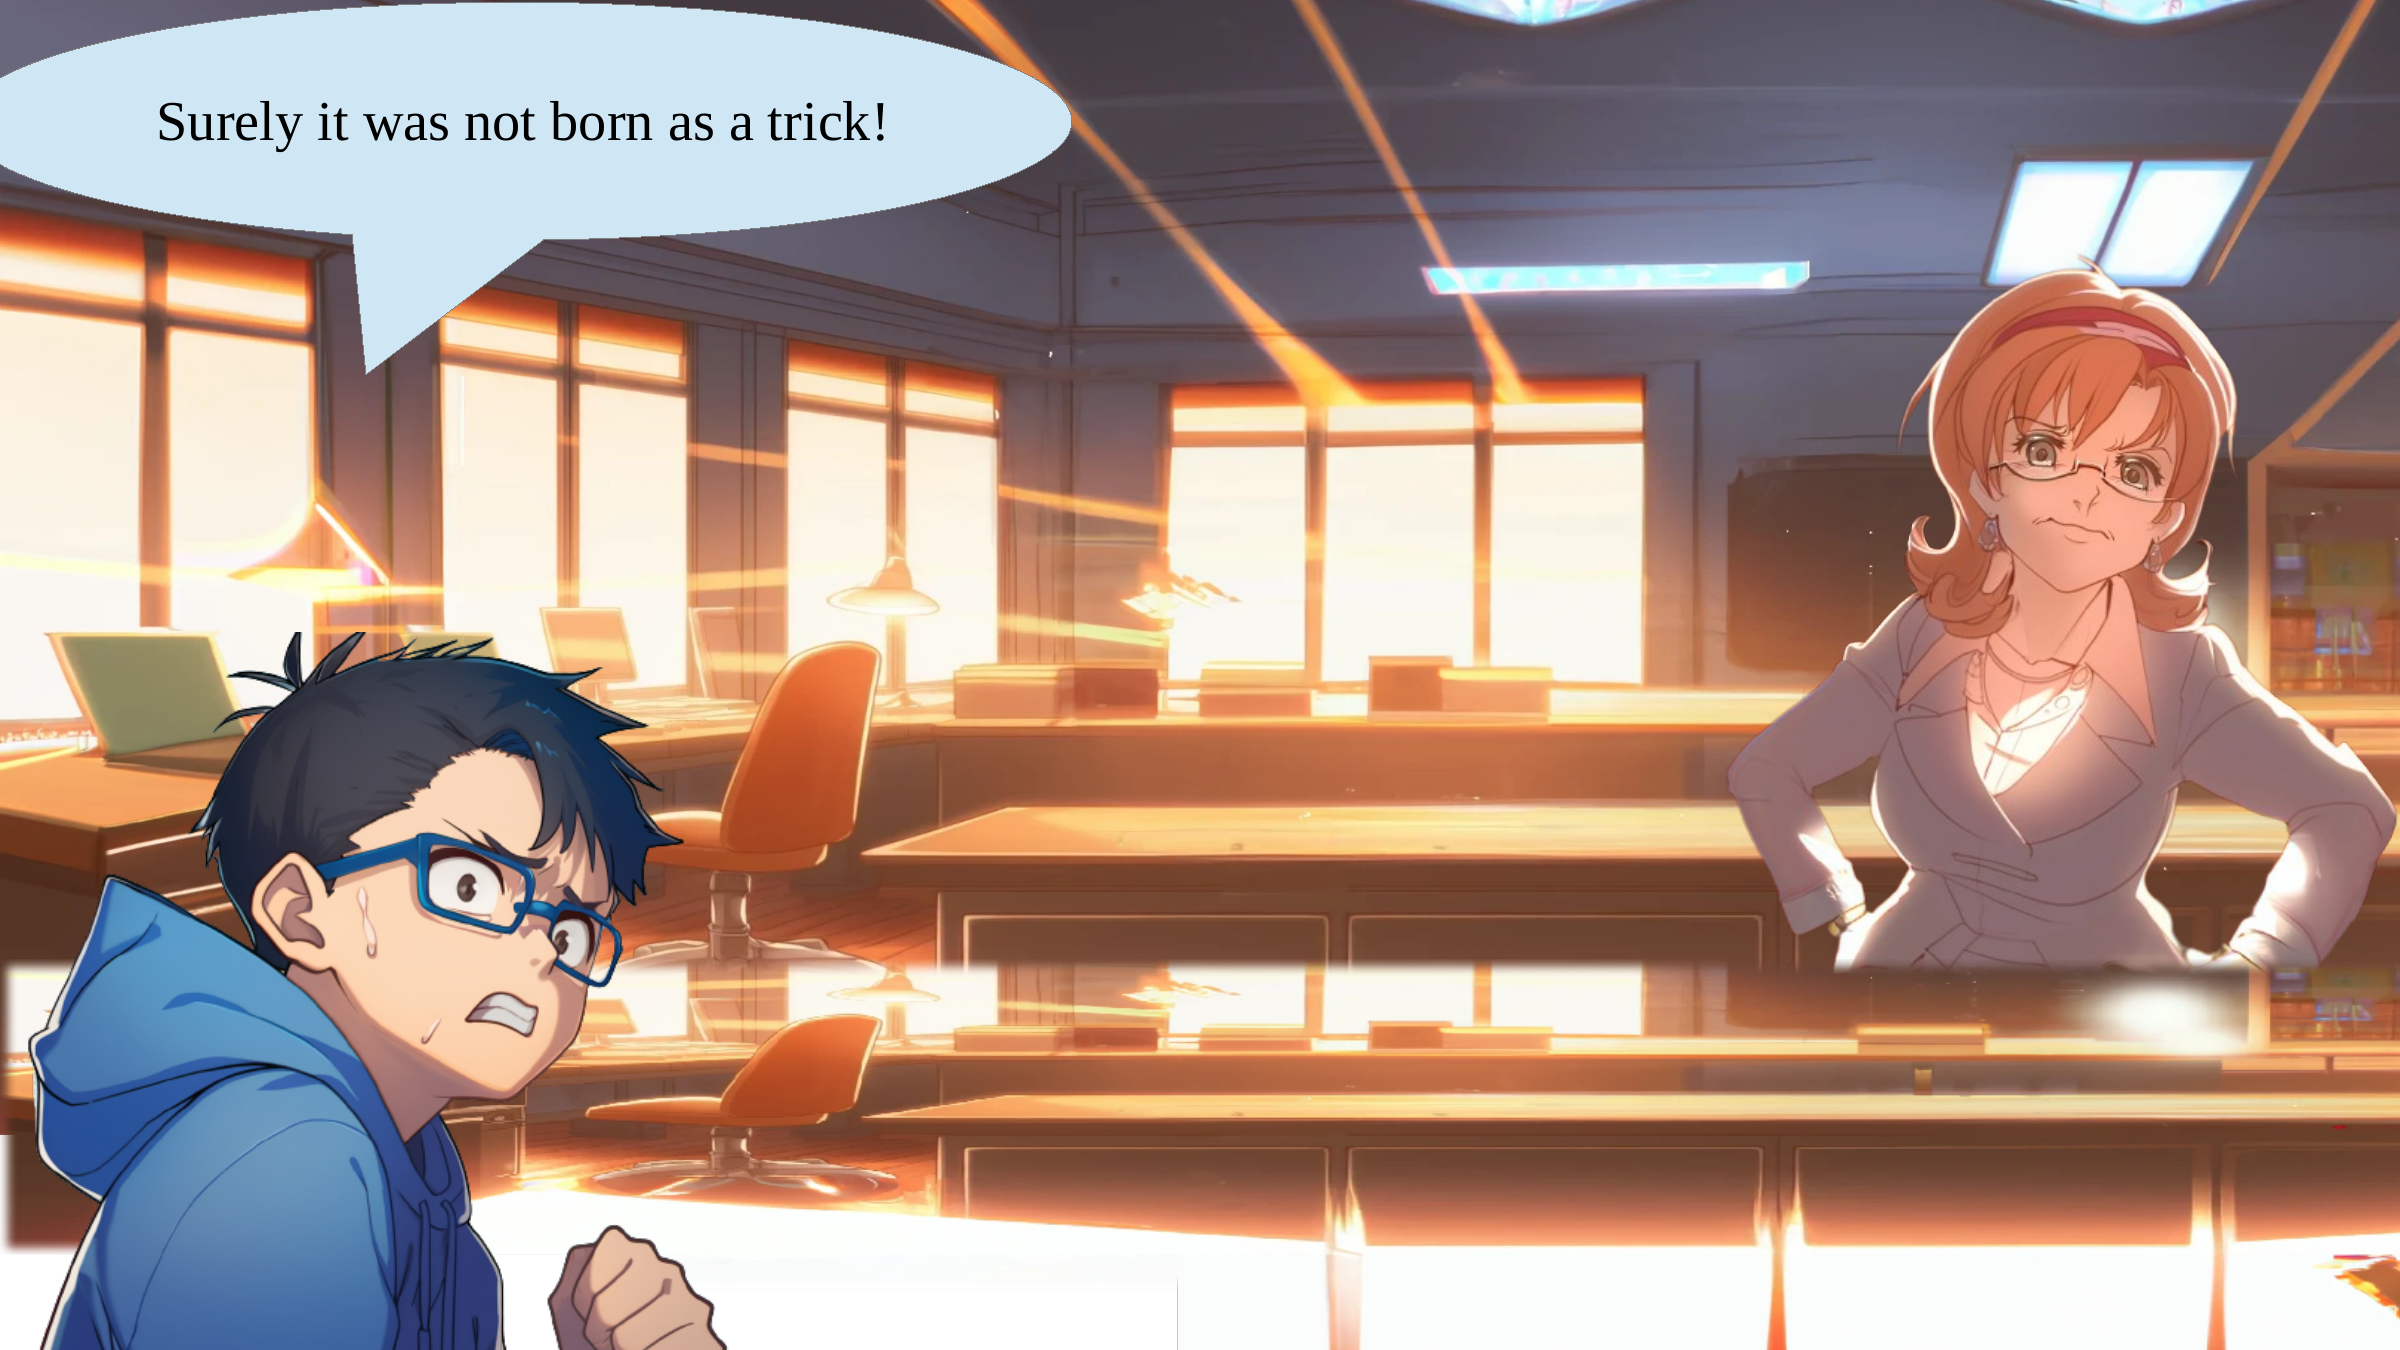

Surely it was not born as a trick!